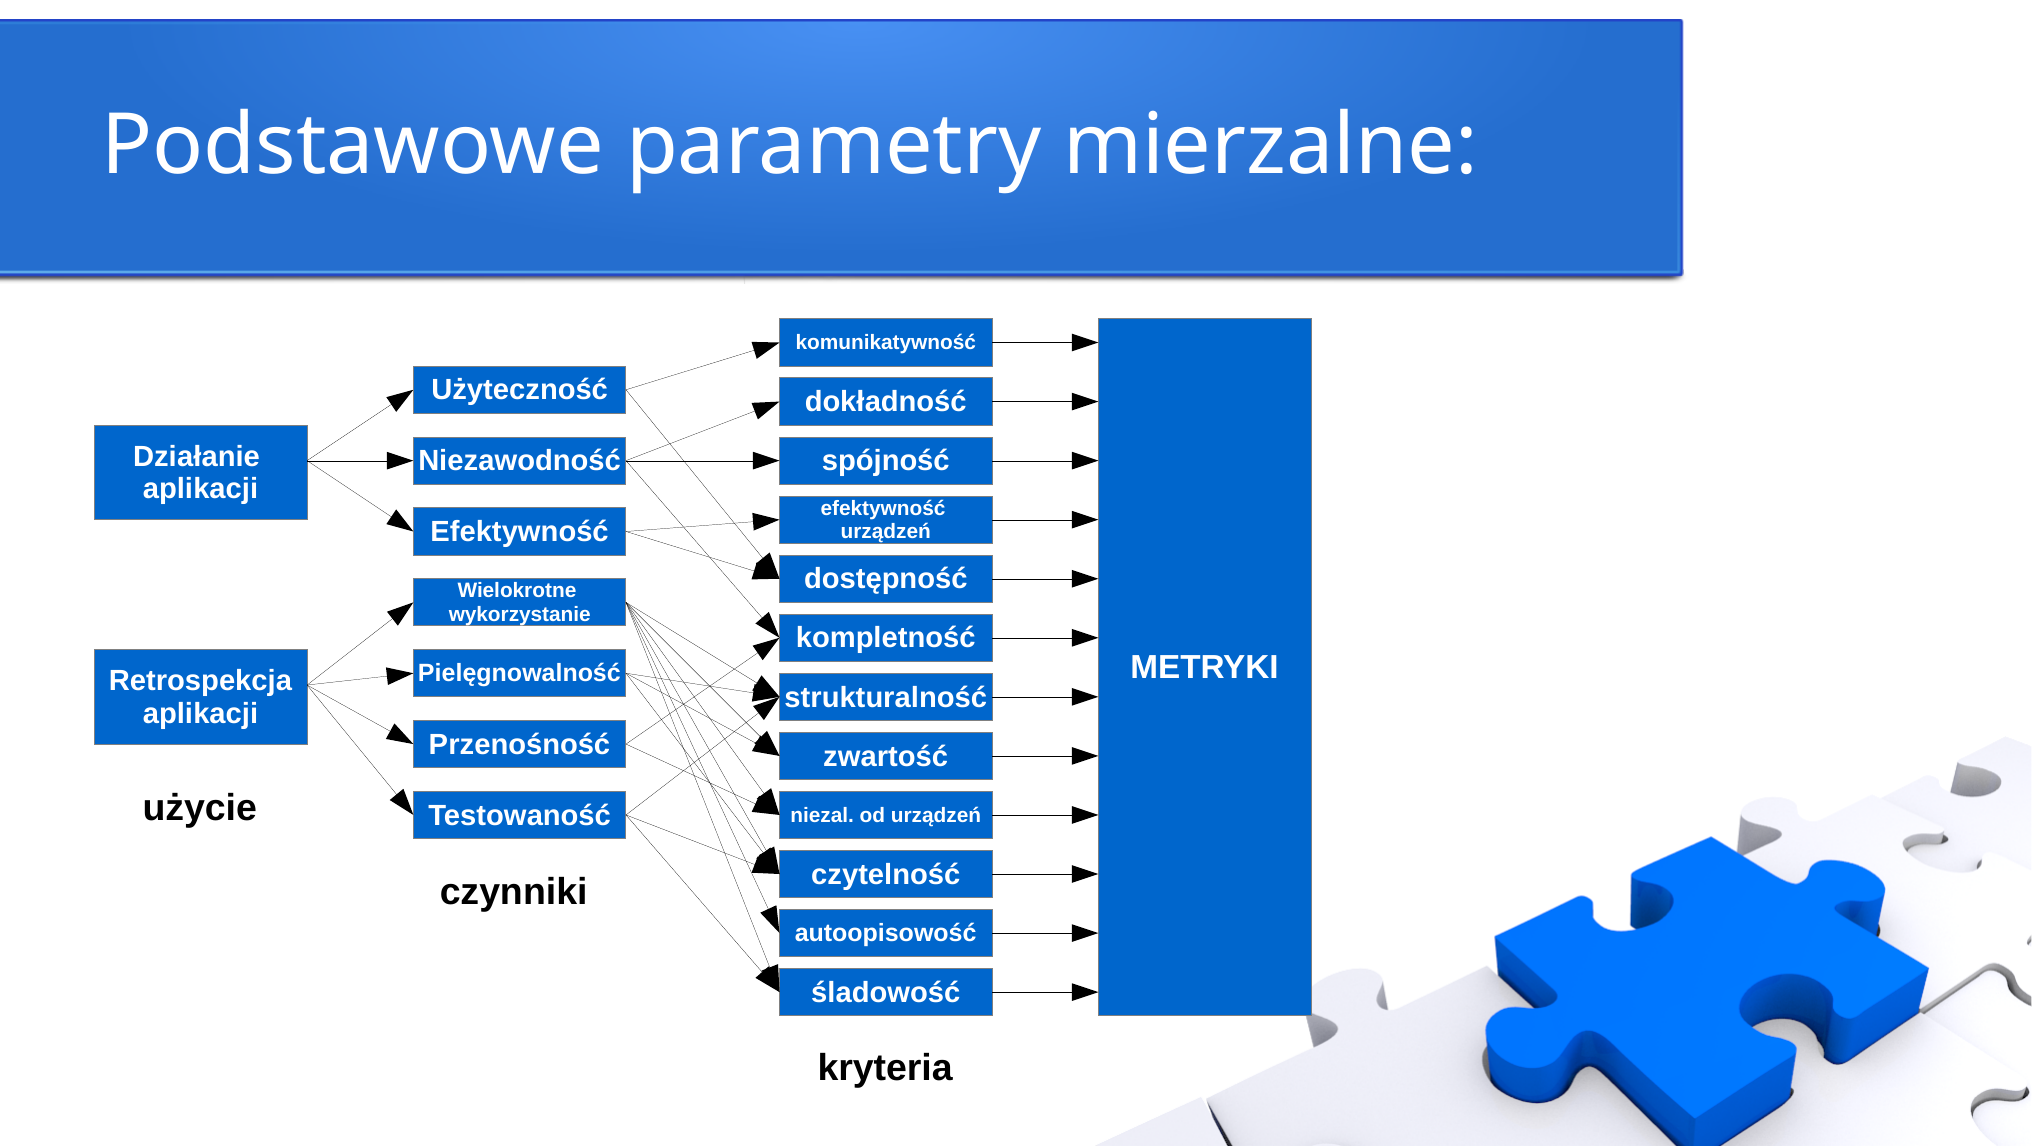

# Podstawowe parametry mierzalne:
komunikatywność
METRYKI
Użyteczność
Użyteczność
dokładność
Działanie
aplikacji
Niezawodność
spójność
efektywność
urządzeń
Efektywność
dostępność
Wielokrotne
wykorzystanie
kompletność
Retrospekcja
aplikacji
Pielęgnowalność
strukturalność
Przenośność
zwartość
użycie
Testowaność
niezal. od urządzeń
czytelność
czynniki
autoopisowość
śladowość
kryteria